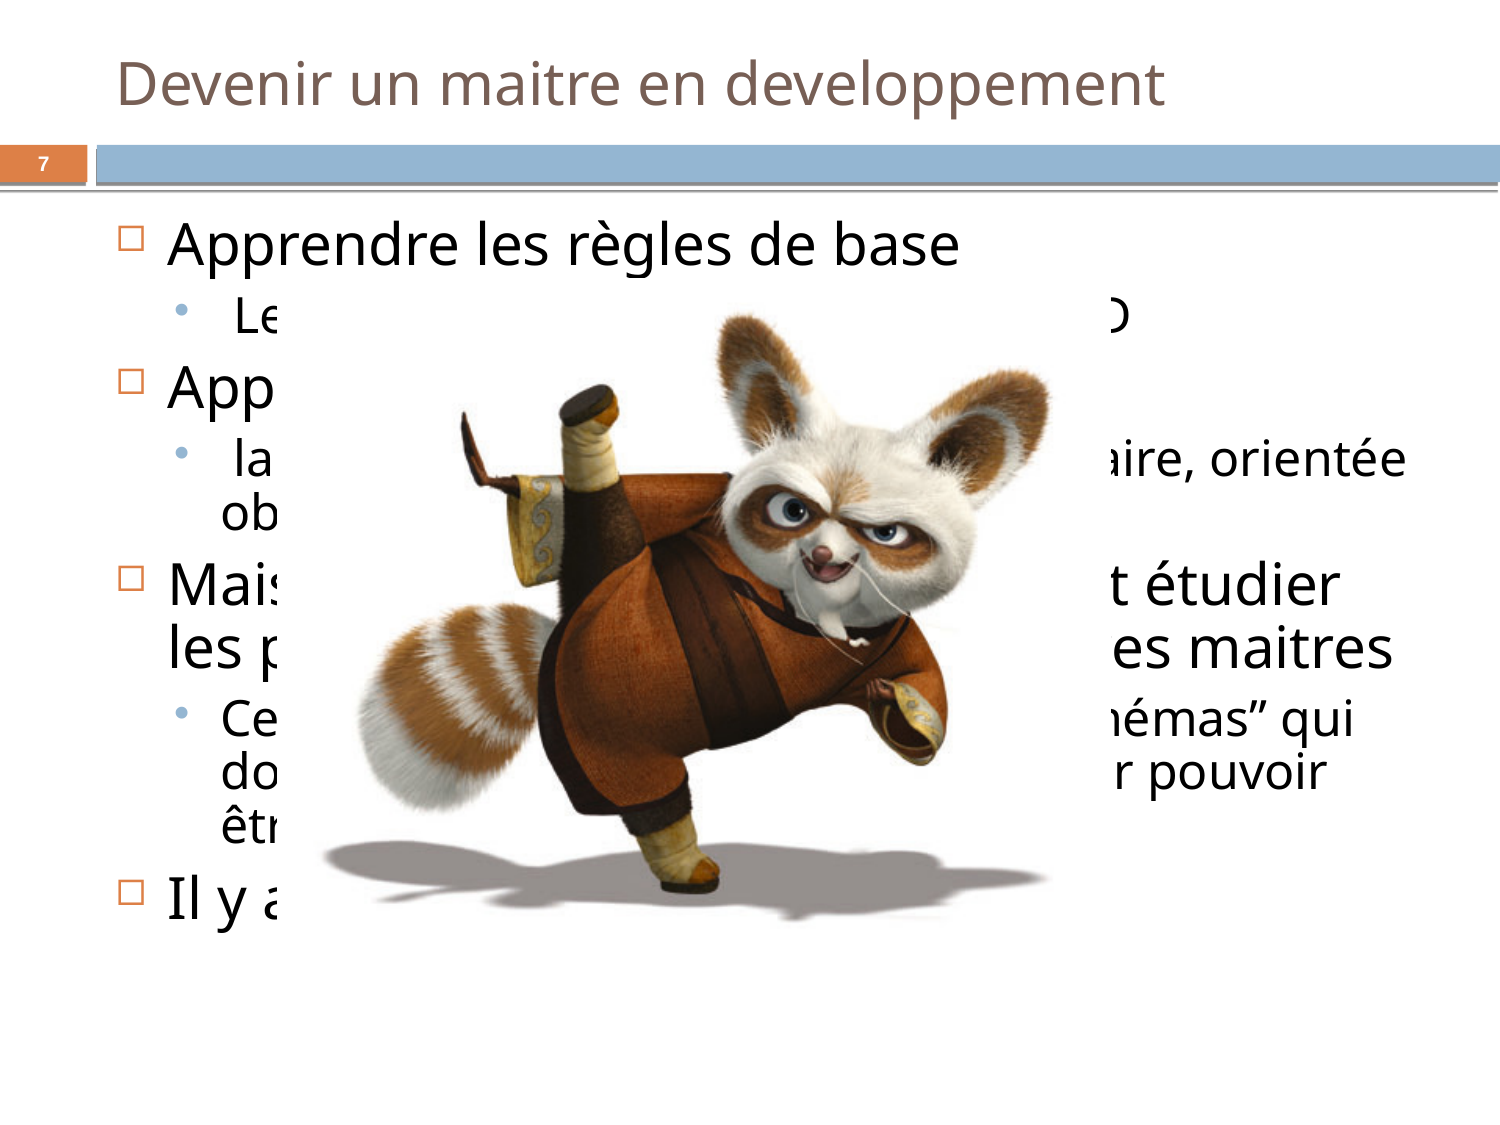

# Devenir un maitre en developpement
Apprendre les règles de base
 Les langages, les algorithmes, les SDD
Apprendre les principes
 la programmation structurée, modulaire, orientée objet, la généricité…
Mais pour devenir un maitre, il faut étudier les programmes/librairies des autres maitres
Ces programmes contiennent des “schémas” qui doivent être compris, mémorisés, pour pouvoir être répétés “en contexte”
Il y a des milliers de ces “patterns”